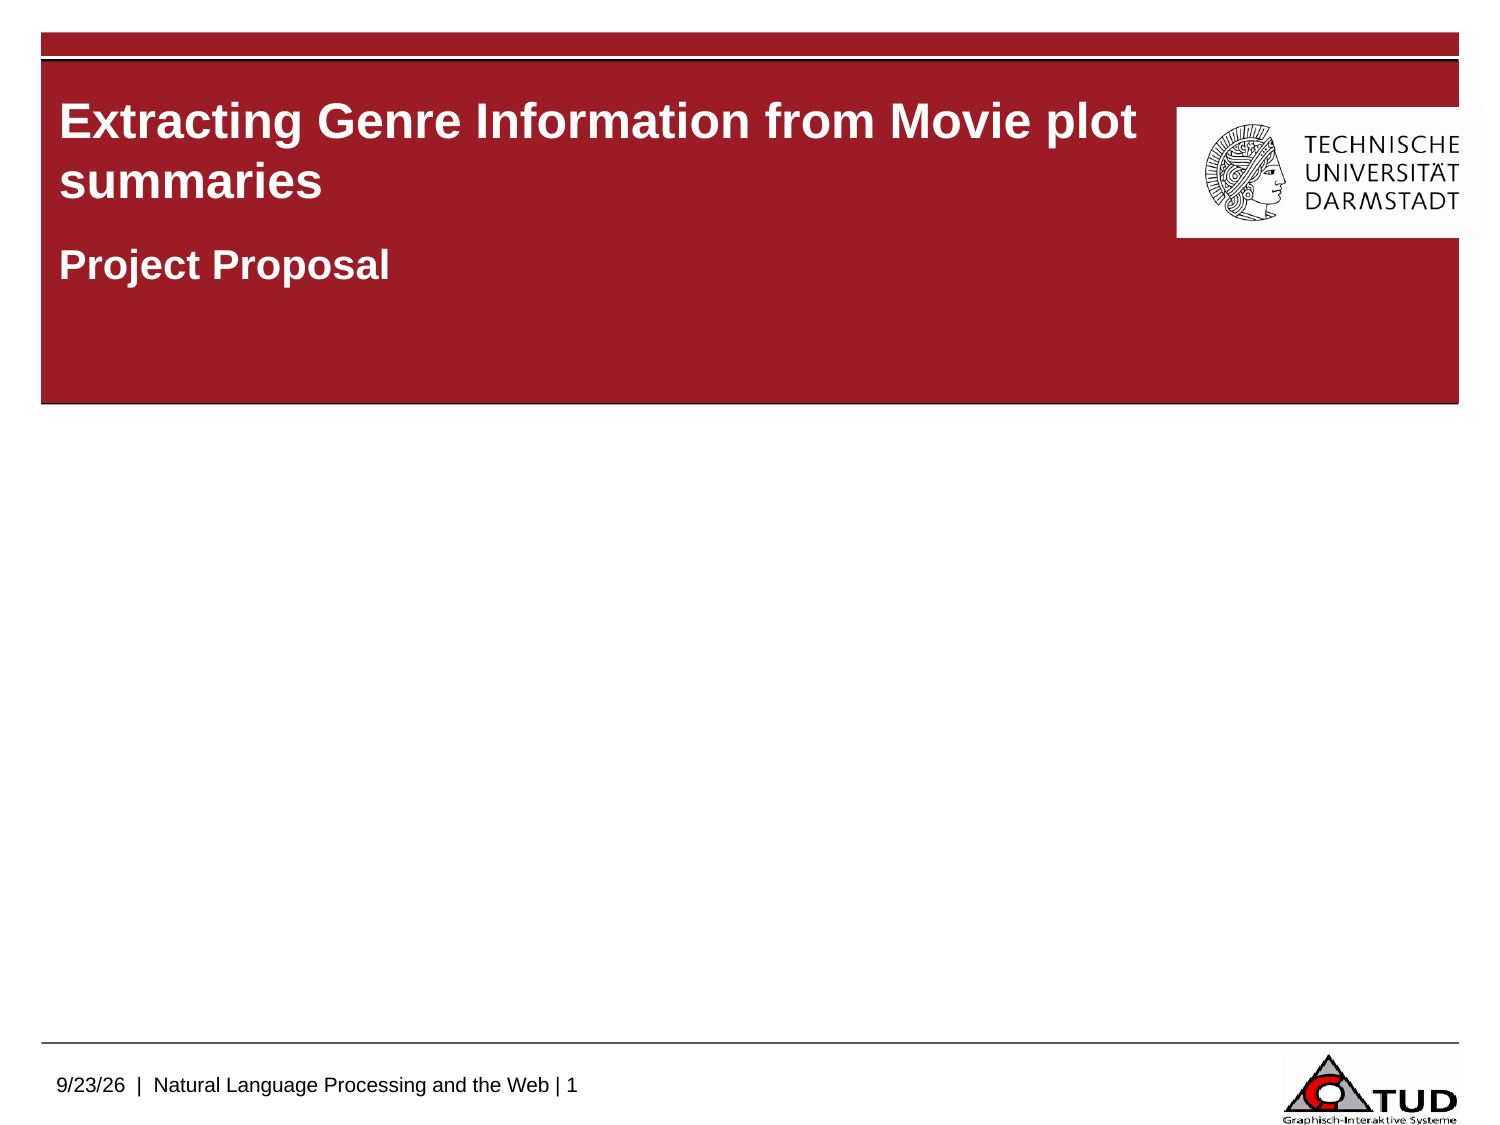

Extracting Genre Information from Movie plot summaries
# Project Proposal